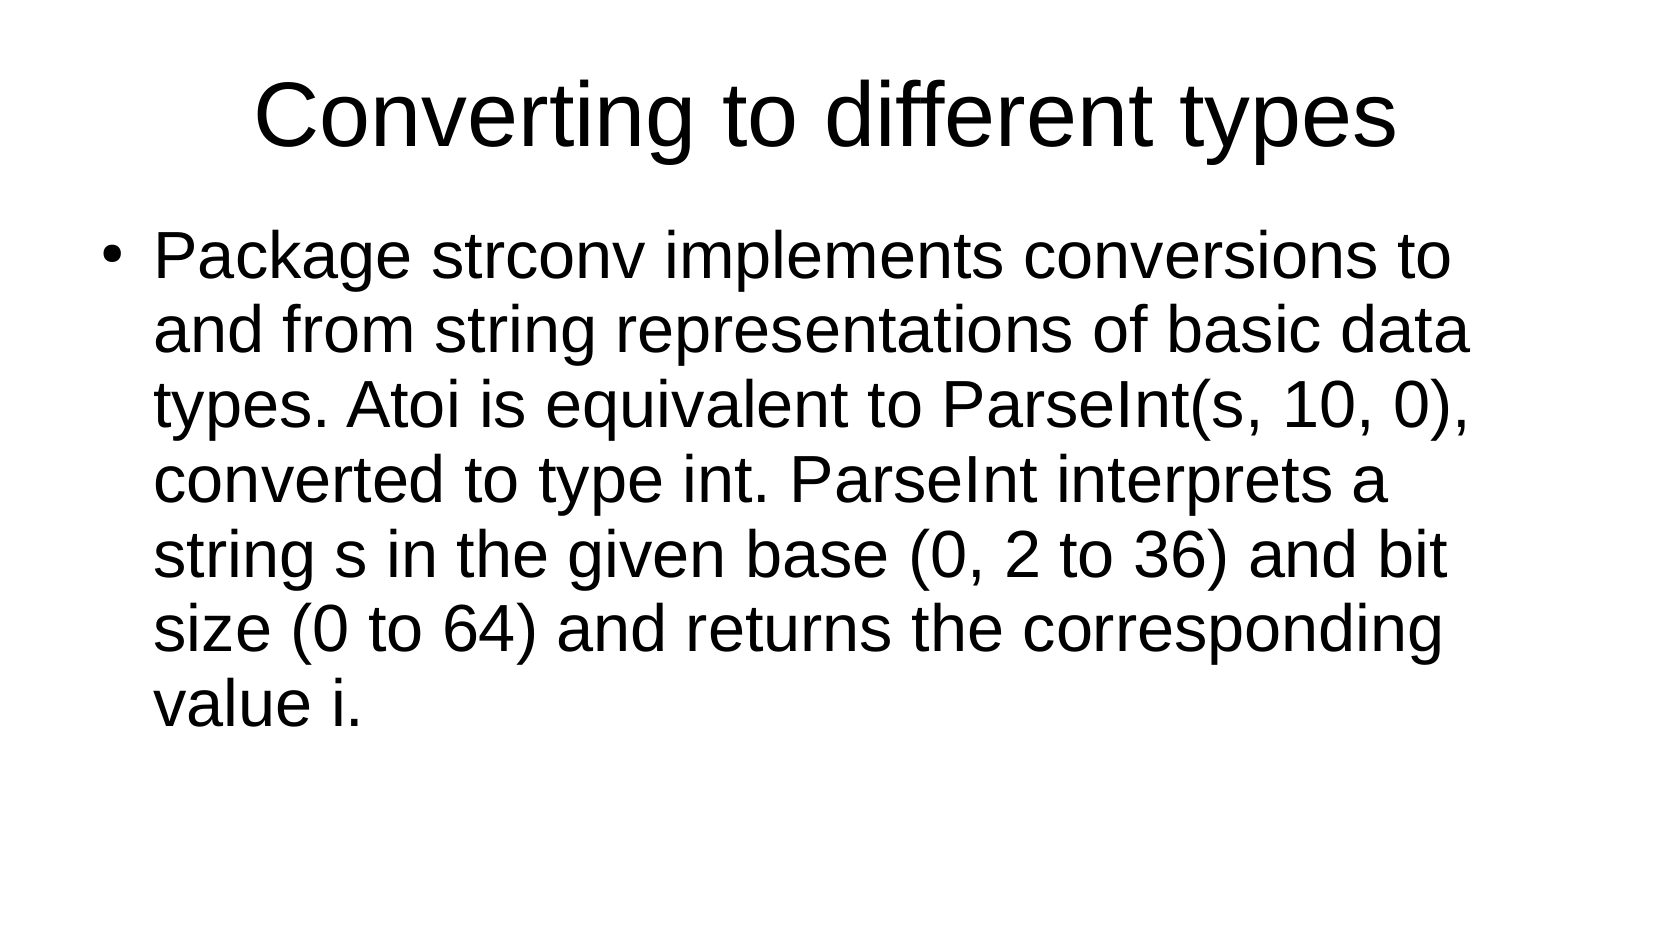

# Converting to different types
Package strconv implements conversions to and from string representations of basic data types. Atoi is equivalent to ParseInt(s, 10, 0), converted to type int. ParseInt interprets a string s in the given base (0, 2 to 36) and bit size (0 to 64) and returns the corresponding value i.